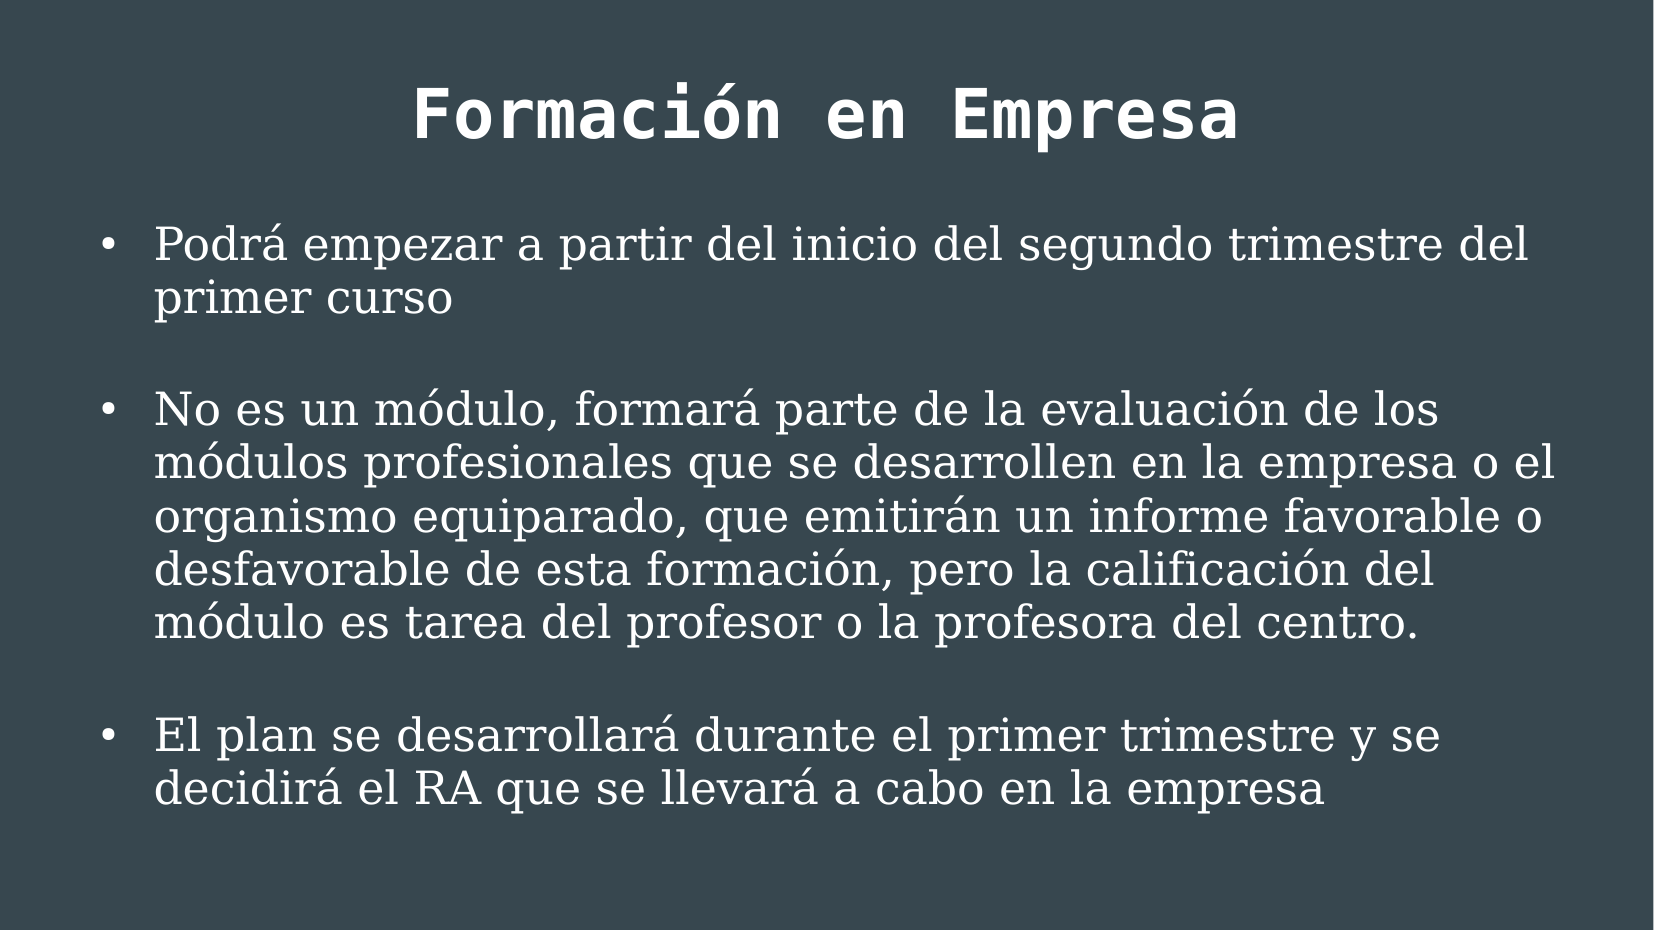

# Formación en Empresa
Podrá empezar a partir del inicio del segundo trimestre del primer curso
No es un módulo, formará parte de la evaluación de los módulos profesionales que se desarrollen en la empresa o el organismo equiparado, que emitirán un informe favorable o desfavorable de esta formación, pero la calificación del módulo es tarea del profesor o la profesora del centro.
El plan se desarrollará durante el primer trimestre y se decidirá el RA que se llevará a cabo en la empresa